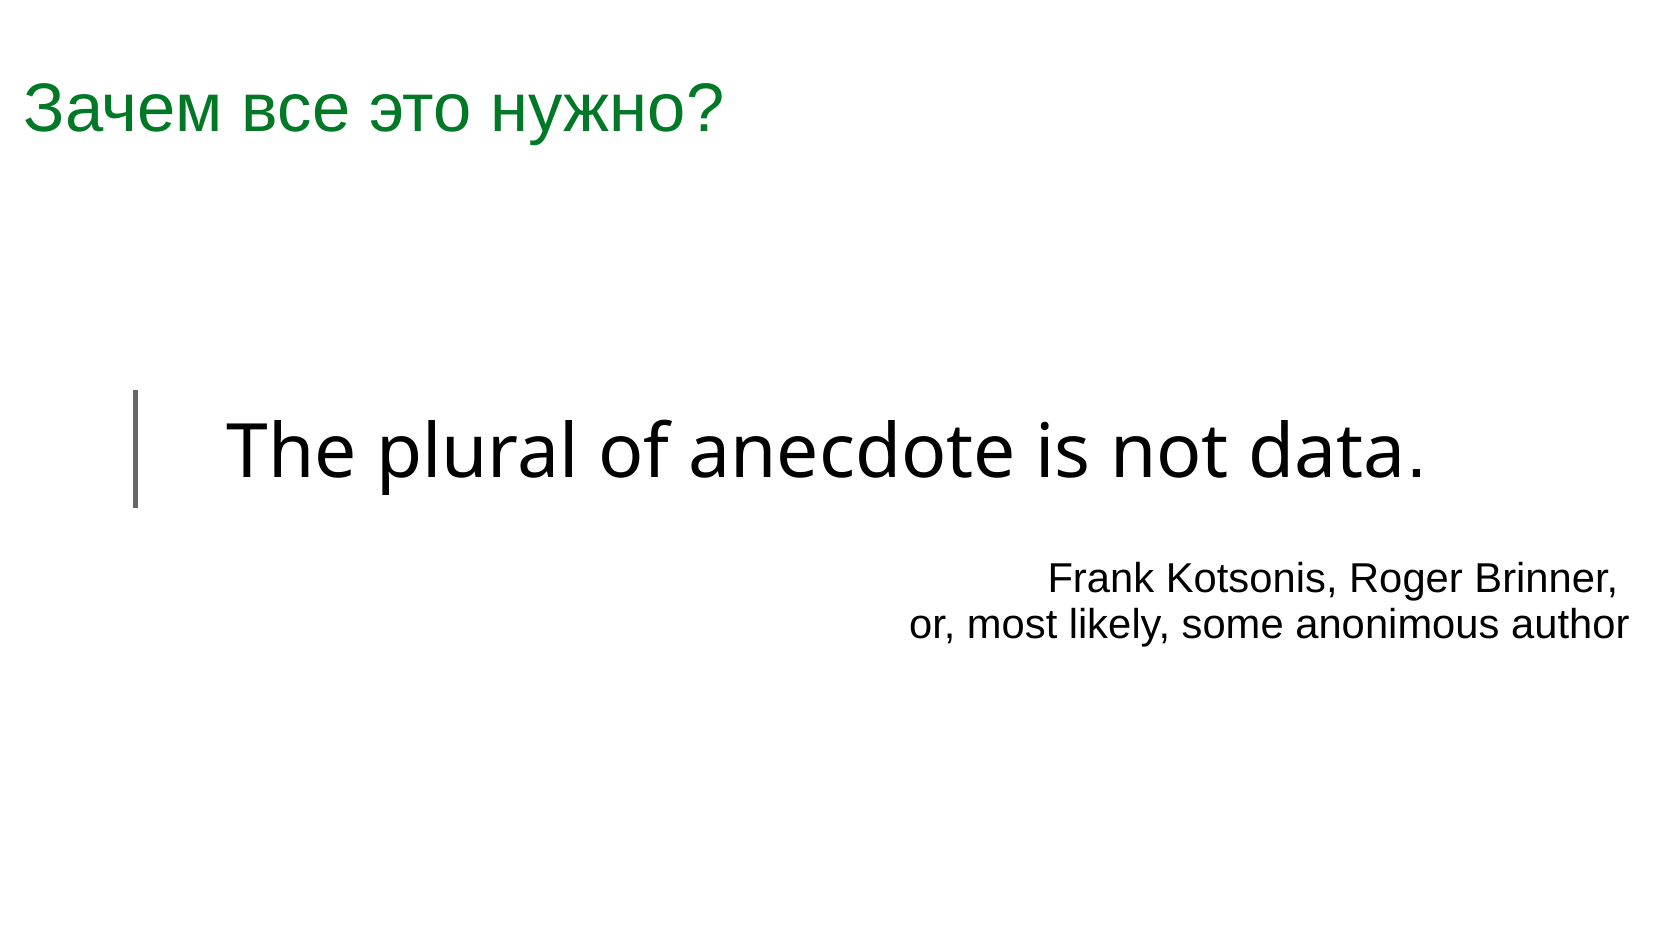

# Зачем все это нужно?
The plural of anecdote is not data.
Frank Kotsonis, Roger Brinner,
or, most likely, some anonimous author